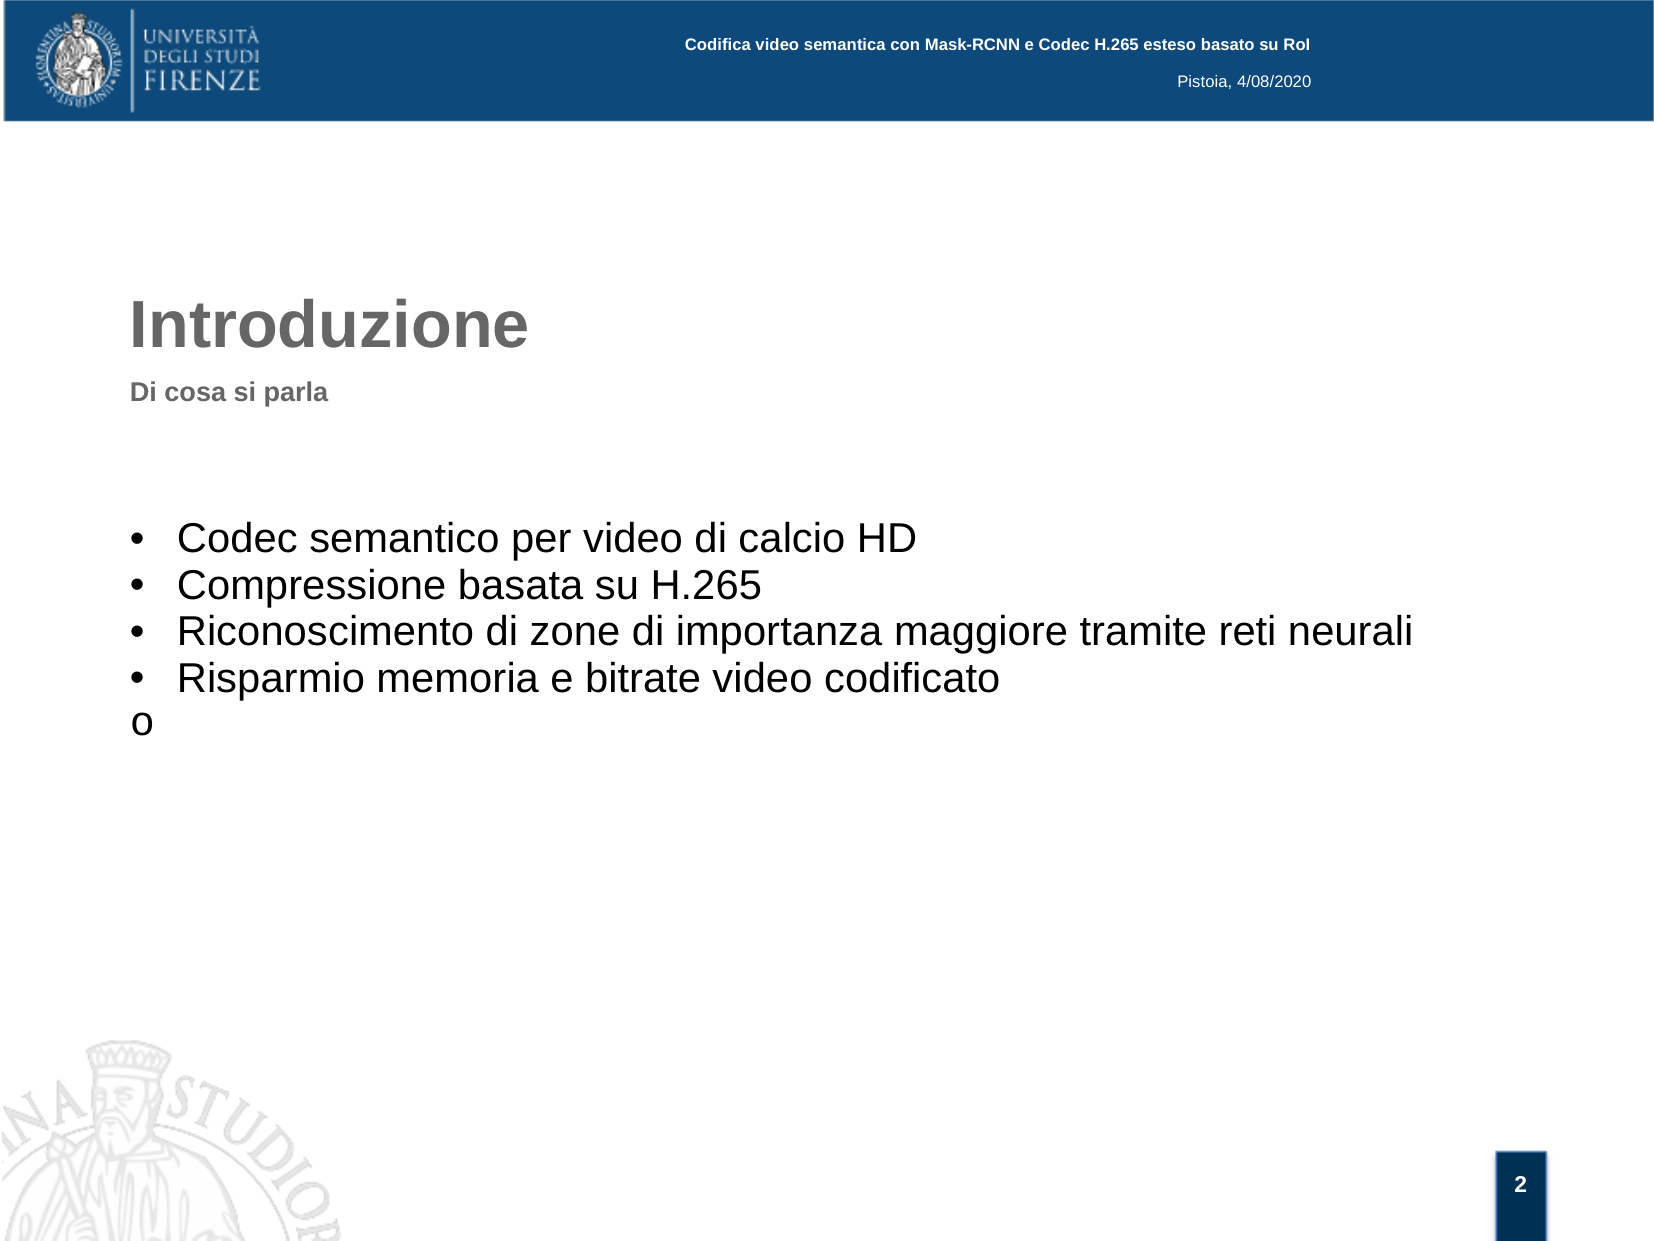

Codifica video semantica con Mask-RCNN e Codec H.265 esteso basato su RoI
Pistoia, 4/08/2020
Introduzione
Di cosa si parla
Codec semantico per video di calcio HD
Compressione basata su H.265
Riconoscimento di zone di importanza maggiore tramite reti neurali
Risparmio memoria e bitrate video codificato
2